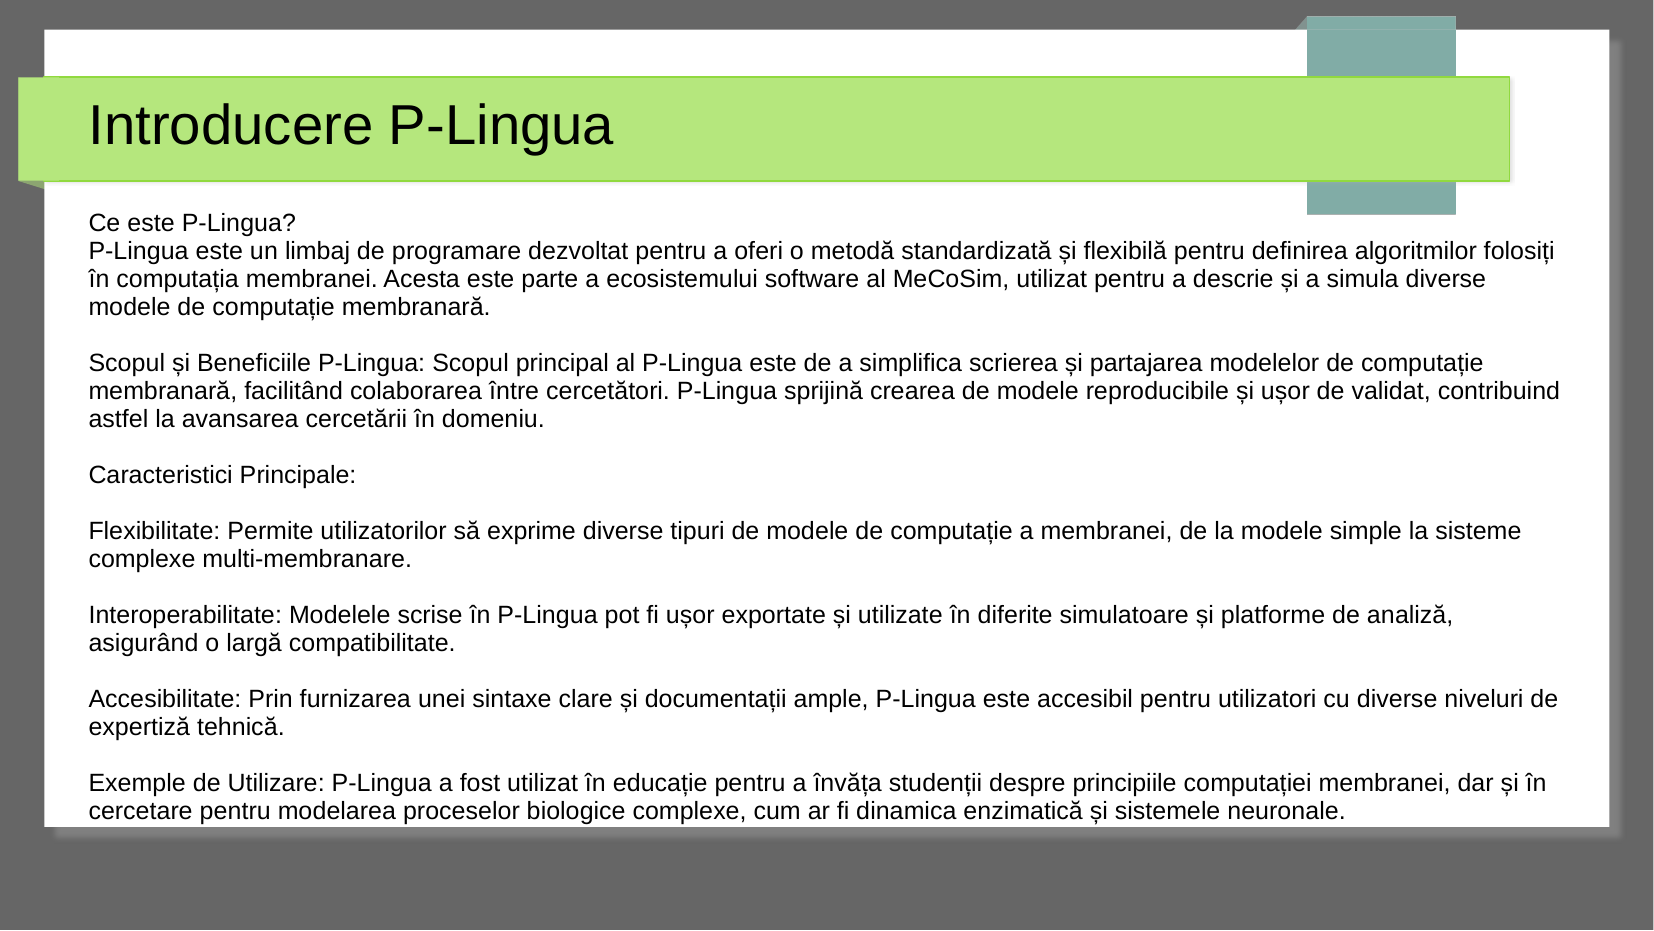

# Introducere P-Lingua
Ce este P-Lingua?
P-Lingua este un limbaj de programare dezvoltat pentru a oferi o metodă standardizată și flexibilă pentru definirea algoritmilor folosiți în computația membranei. Acesta este parte a ecosistemului software al MeCoSim, utilizat pentru a descrie și a simula diverse modele de computație membranară.
Scopul și Beneficiile P-Lingua: Scopul principal al P-Lingua este de a simplifica scrierea și partajarea modelelor de computație membranară, facilitând colaborarea între cercetători. P-Lingua sprijină crearea de modele reproducibile și ușor de validat, contribuind astfel la avansarea cercetării în domeniu.
Caracteristici Principale:
Flexibilitate: Permite utilizatorilor să exprime diverse tipuri de modele de computație a membranei, de la modele simple la sisteme complexe multi-membranare.
Interoperabilitate: Modelele scrise în P-Lingua pot fi ușor exportate și utilizate în diferite simulatoare și platforme de analiză, asigurând o largă compatibilitate.
Accesibilitate: Prin furnizarea unei sintaxe clare și documentații ample, P-Lingua este accesibil pentru utilizatori cu diverse niveluri de expertiză tehnică.
Exemple de Utilizare: P-Lingua a fost utilizat în educație pentru a învăța studenții despre principiile computației membranei, dar și în cercetare pentru modelarea proceselor biologice complexe, cum ar fi dinamica enzimatică și sistemele neuronale.